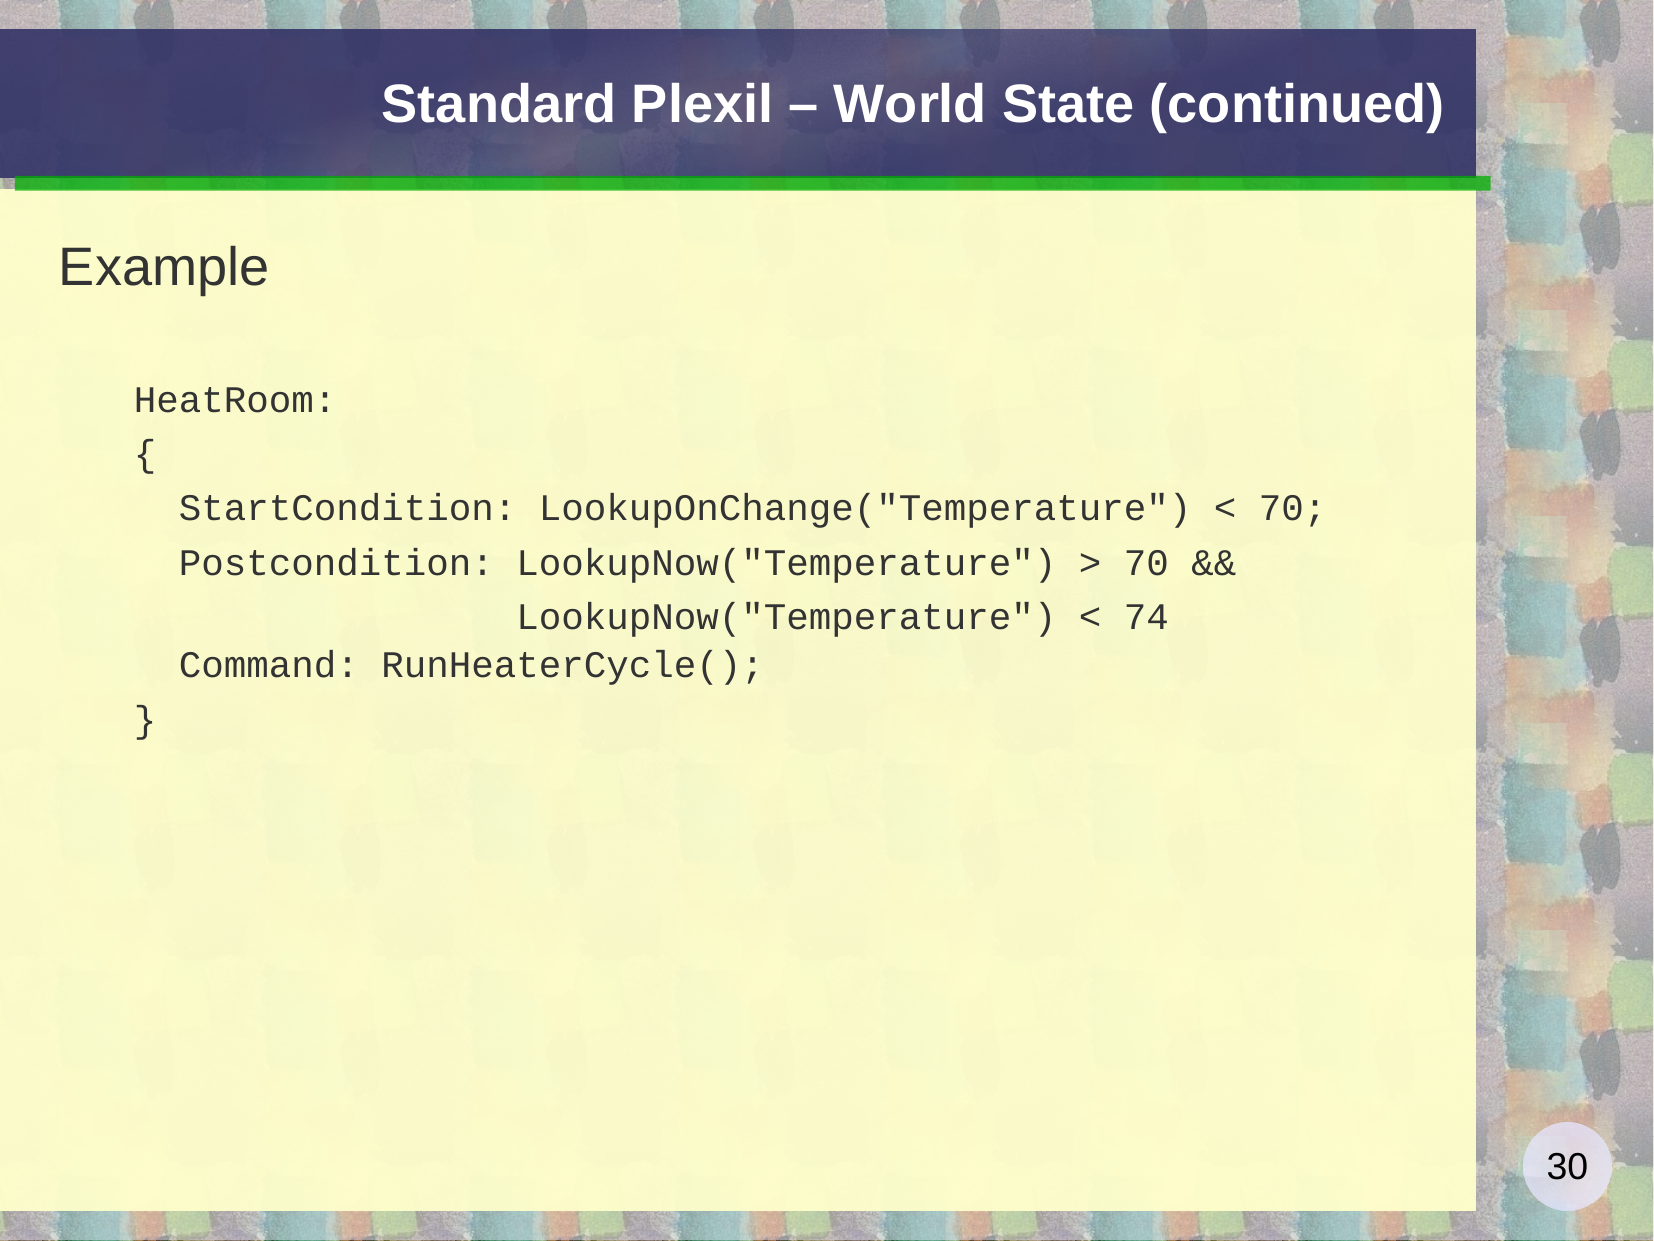

# Standard Plexil – World State (continued)
Example
HeatRoom:
{
 StartCondition: LookupOnChange("Temperature") < 70;
 Postcondition: LookupNow("Temperature") > 70 &&
 LookupNow("Temperature") < 74
 Command: RunHeaterCycle();
}